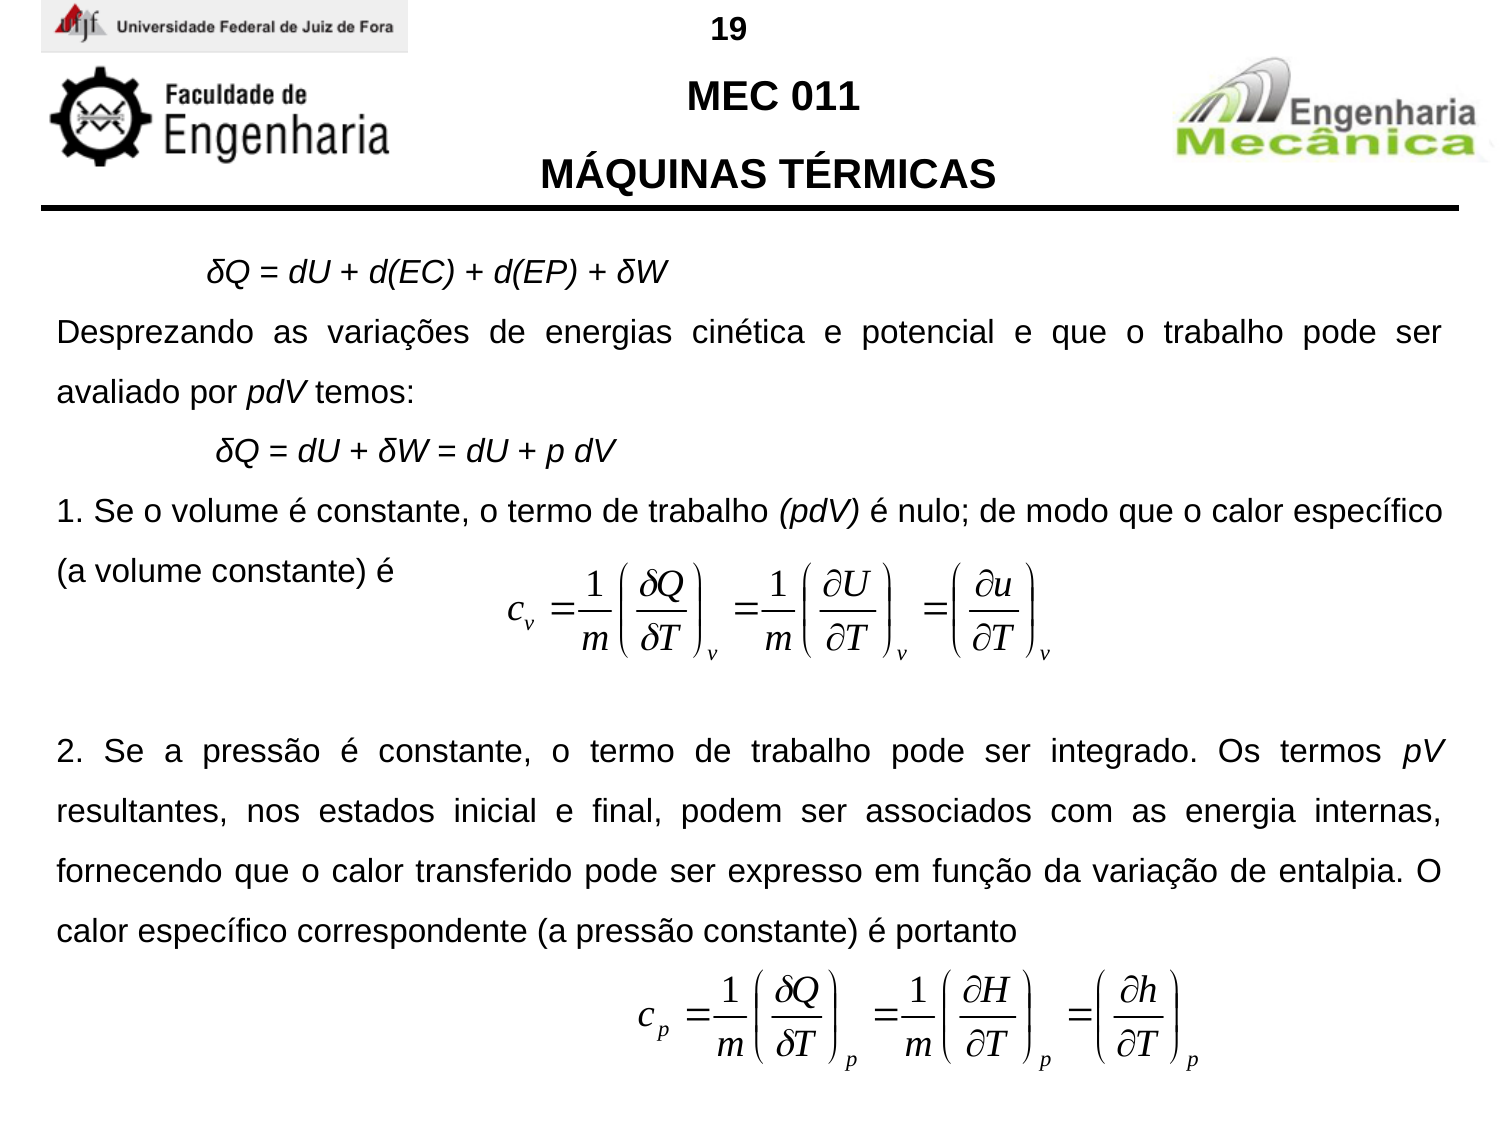

δQ = dU + d(EC) + d(EP) + δW
Desprezando as variações de energias cinética e potencial e que o trabalho pode ser avaliado por pdV temos:
	 δQ = dU + δW = dU + p dV
1. Se o volume é constante, o termo de trabalho (pdV) é nulo; de modo que o calor específico (a volume constante) é
2. Se a pressão é constante, o termo de trabalho pode ser integrado. Os termos pV resultantes, nos estados inicial e final, podem ser associados com as energia internas, fornecendo que o calor transferido pode ser expresso em função da variação de entalpia. O calor específico correspondente (a pressão constante) é portanto